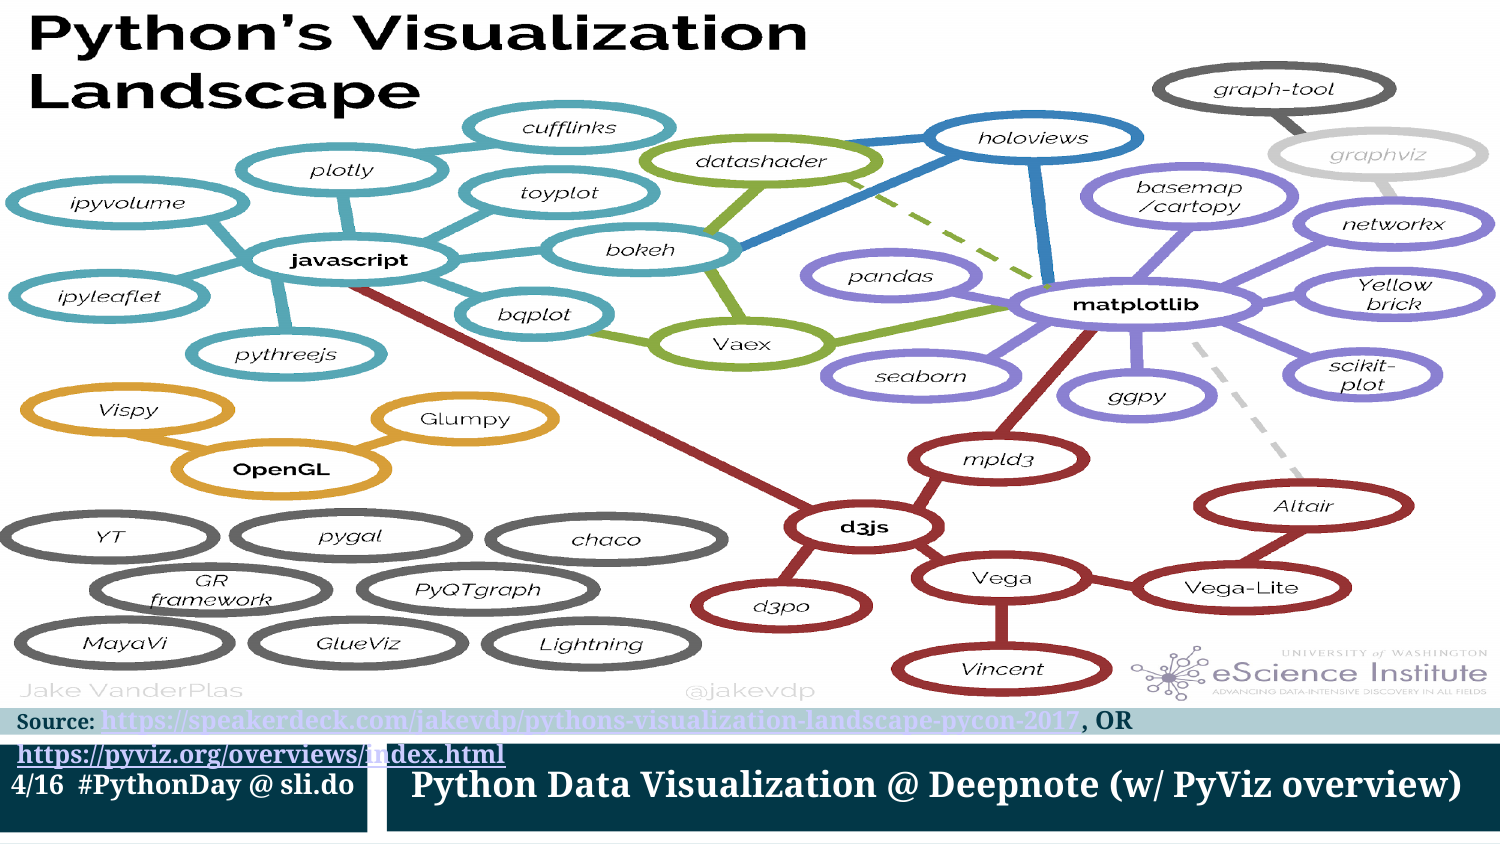

Source: https://speakerdeck.com/jakevdp/pythons-visualization-landscape-pycon-2017, OR https://pyviz.org/overviews/index.html
Python Data Visualization @ Deepnote (w/ PyViz overview)
4/16 #PythonDay @ sli.do